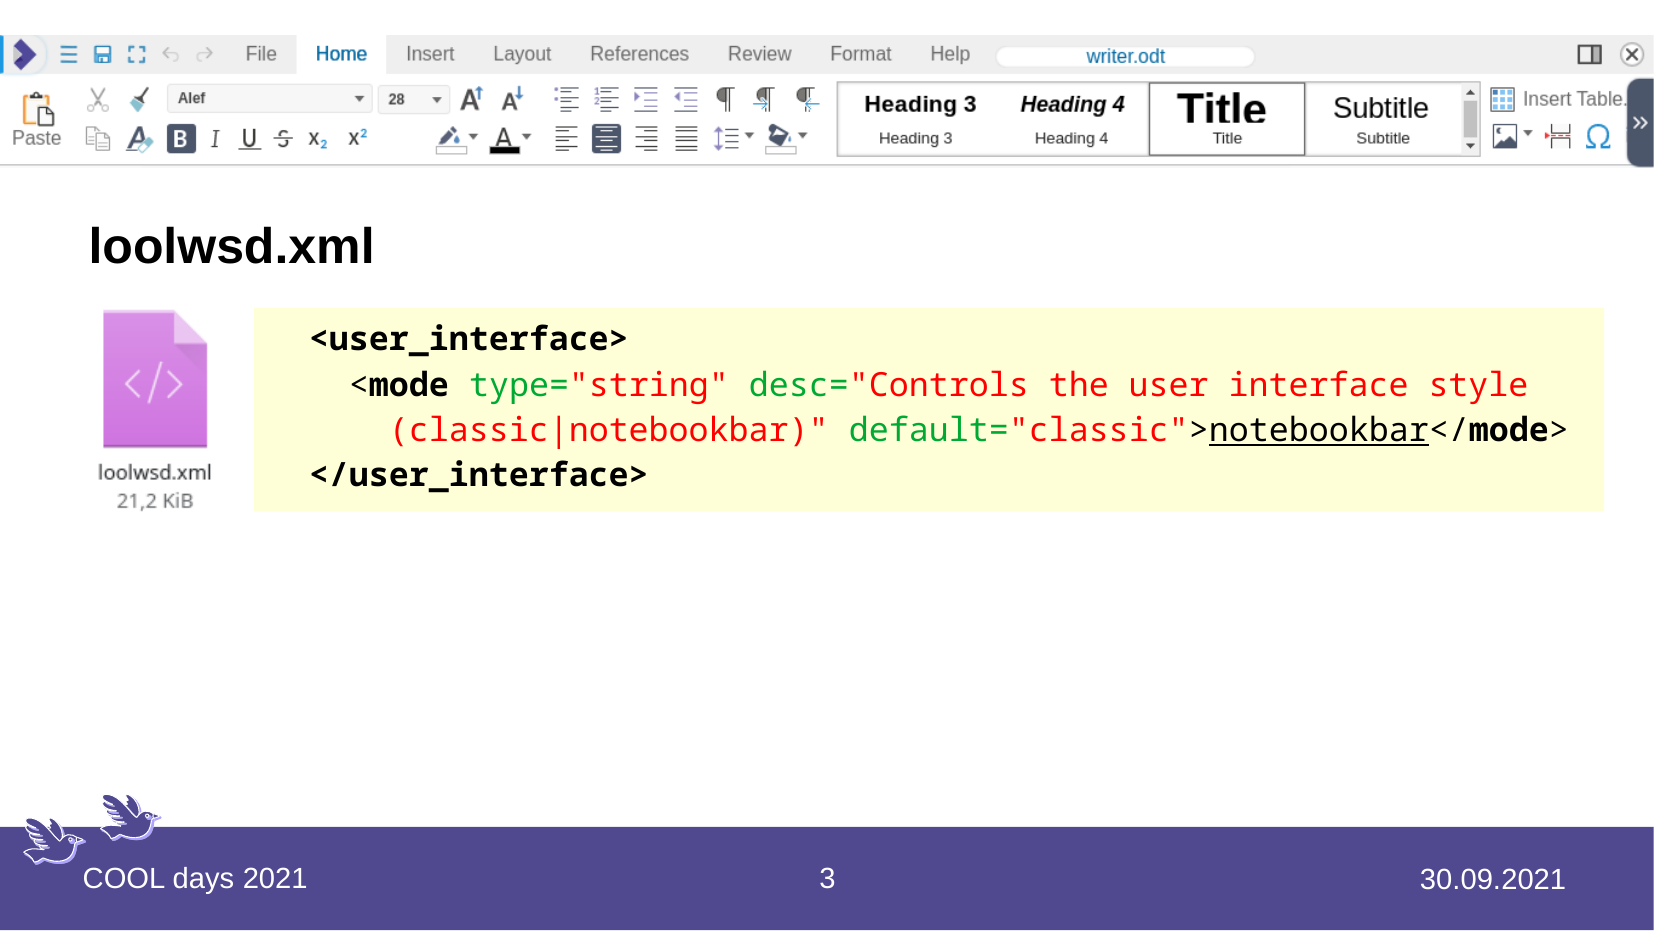

loolwsd.xml
 <user_interface>
 <mode type="string" desc="Controls the user interface style
 (classic|notebookbar)" default="classic">notebookbar</mode>
 </user_interface>